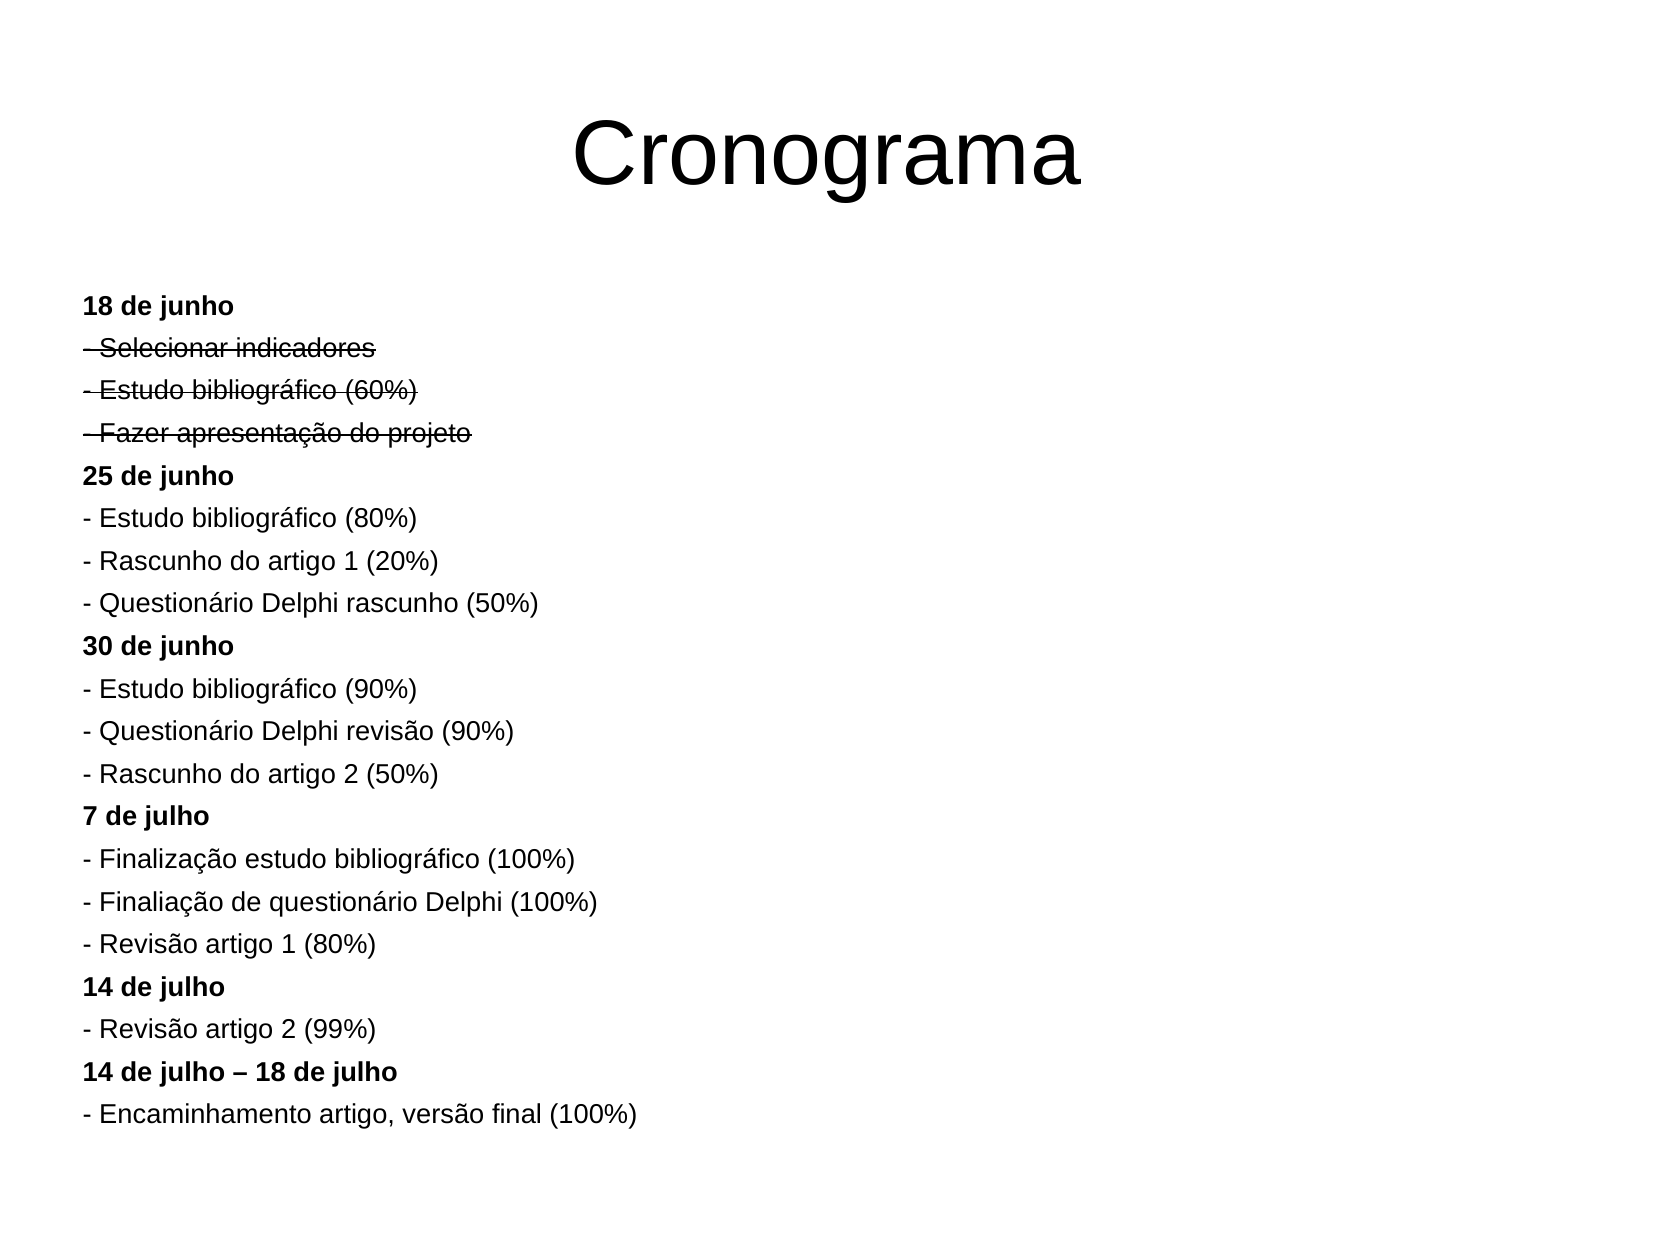

# Cronograma
18 de junho
- Selecionar indicadores
- Estudo bibliográfico (60%)
- Fazer apresentação do projeto
25 de junho
- Estudo bibliográfico (80%)
- Rascunho do artigo 1 (20%)
- Questionário Delphi rascunho (50%)
30 de junho
- Estudo bibliográfico (90%)
- Questionário Delphi revisão (90%)
- Rascunho do artigo 2 (50%)
7 de julho
- Finalização estudo bibliográfico (100%)
- Finaliação de questionário Delphi (100%)
- Revisão artigo 1 (80%)
14 de julho
- Revisão artigo 2 (99%)
14 de julho – 18 de julho
- Encaminhamento artigo, versão final (100%)